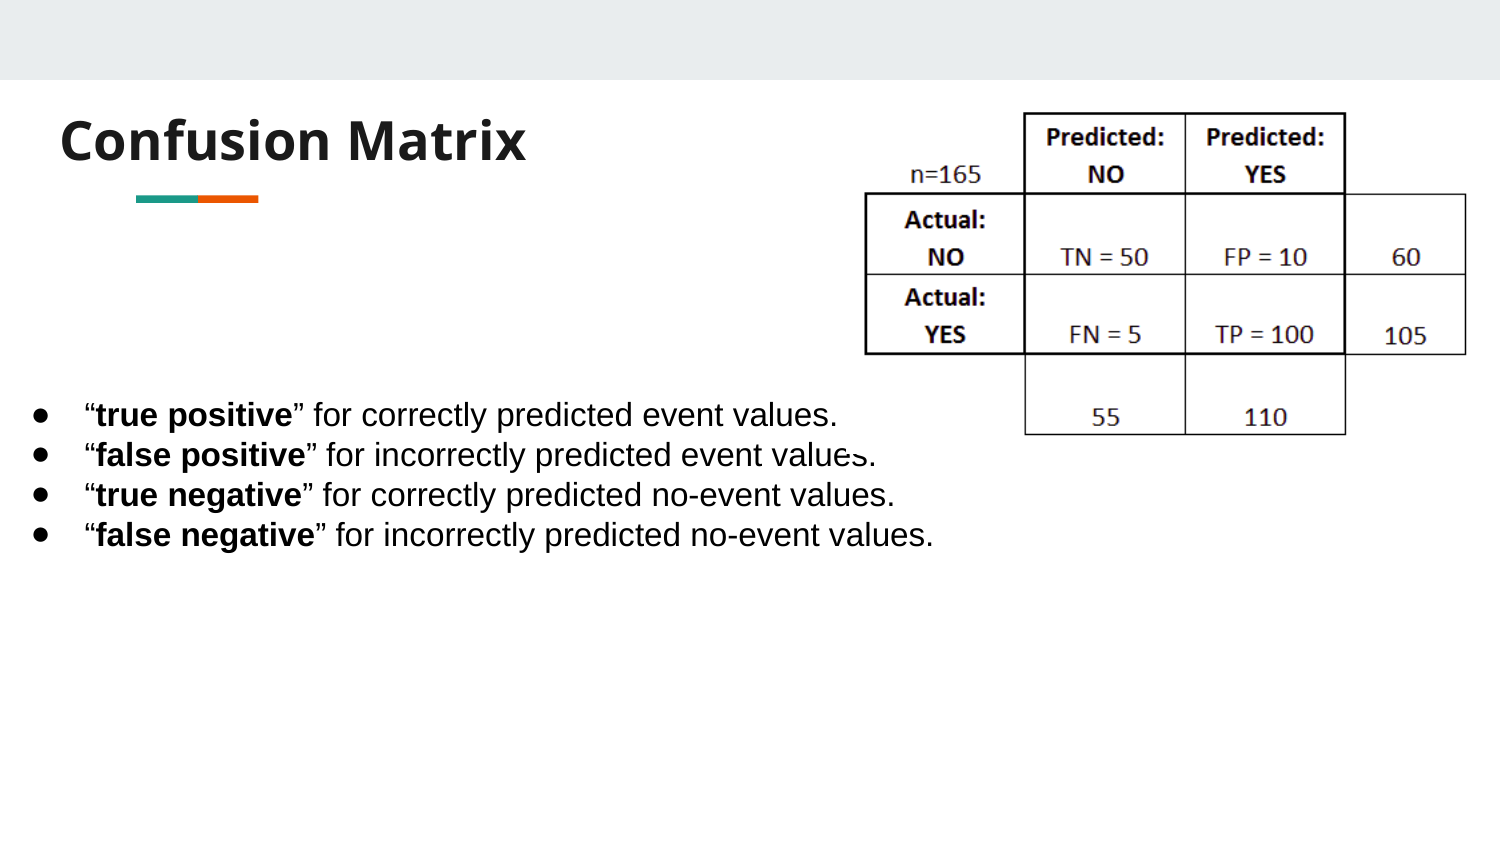

# Confusion Matrix
“true positive” for correctly predicted event values.
“false positive” for incorrectly predicted event values.
“true negative” for correctly predicted no-event values.
“false negative” for incorrectly predicted no-event values.